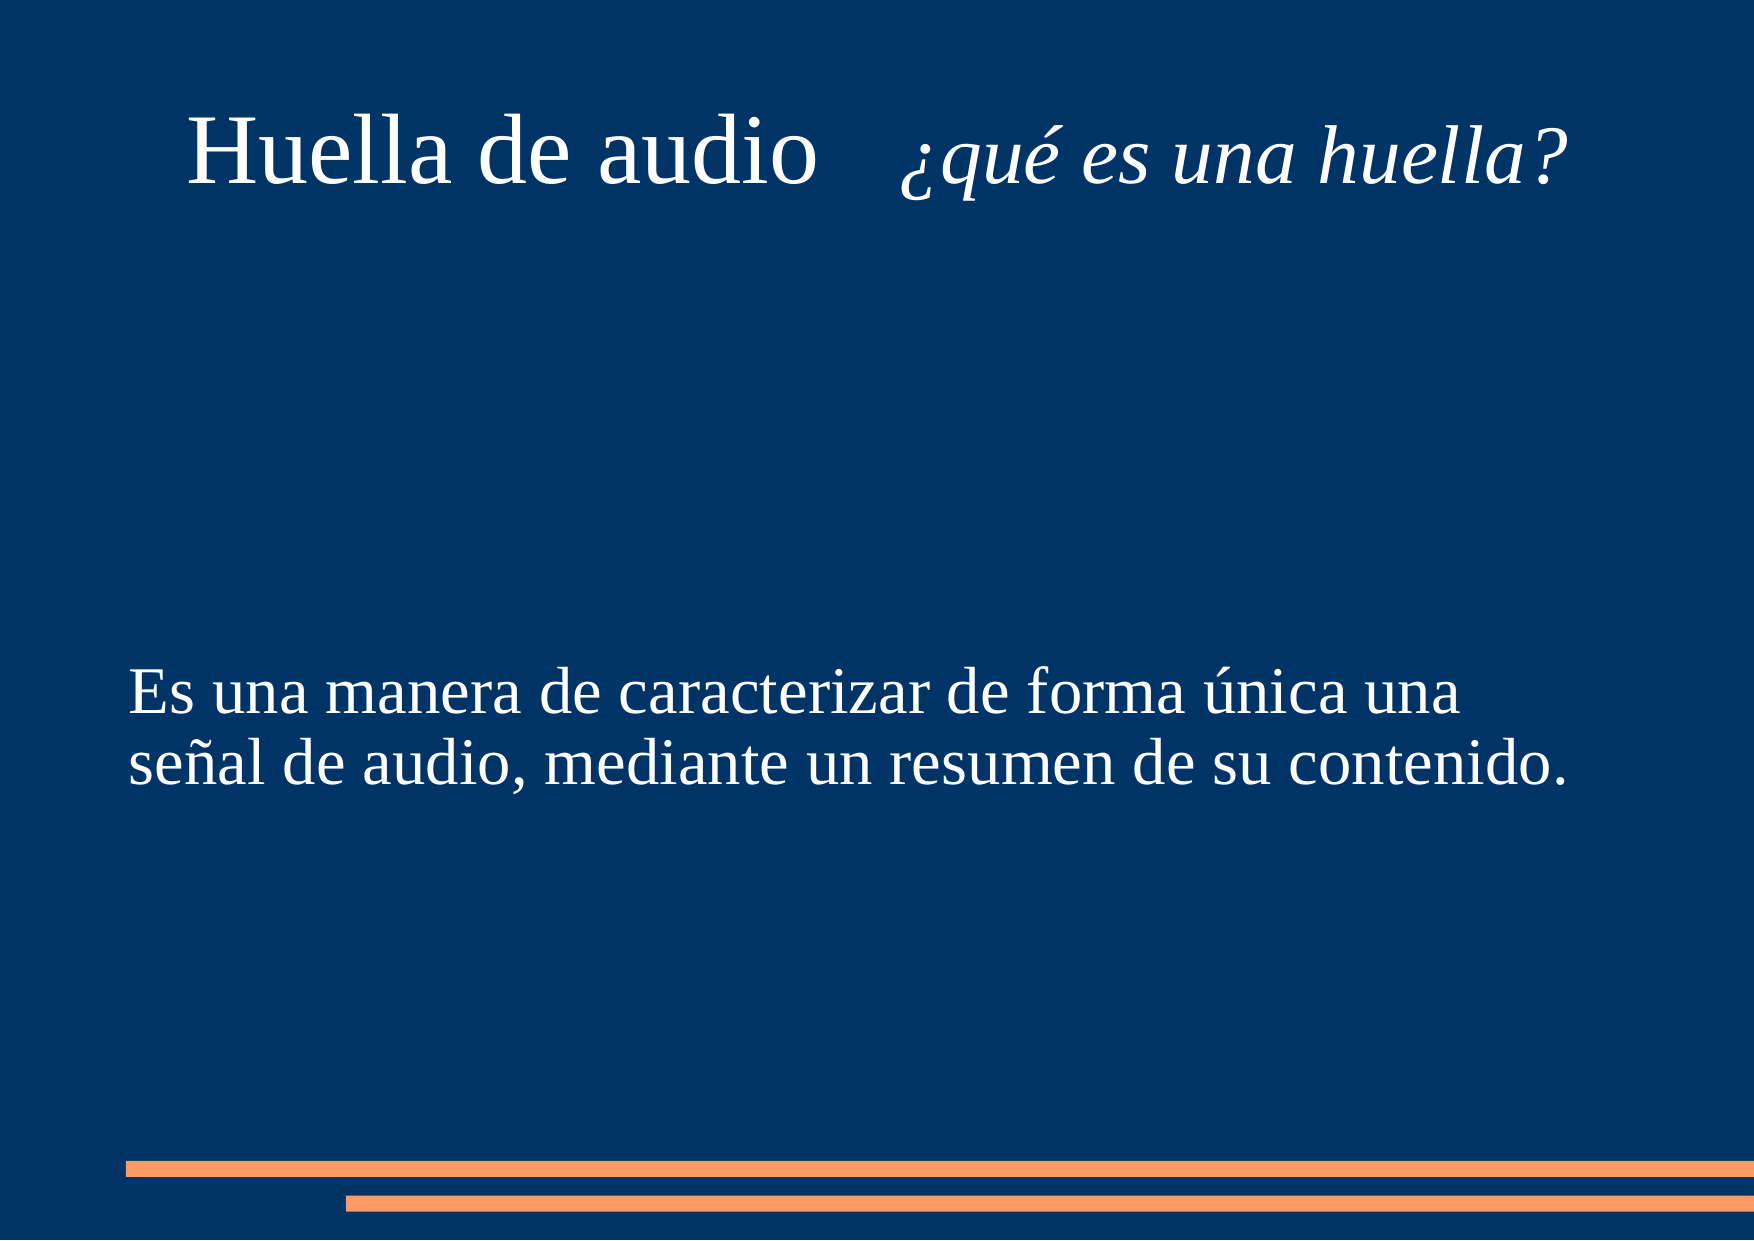

# Huella de audio	¿qué es una huella?
Es una manera de caracterizar de forma única una
señal de audio, mediante un resumen de su contenido.